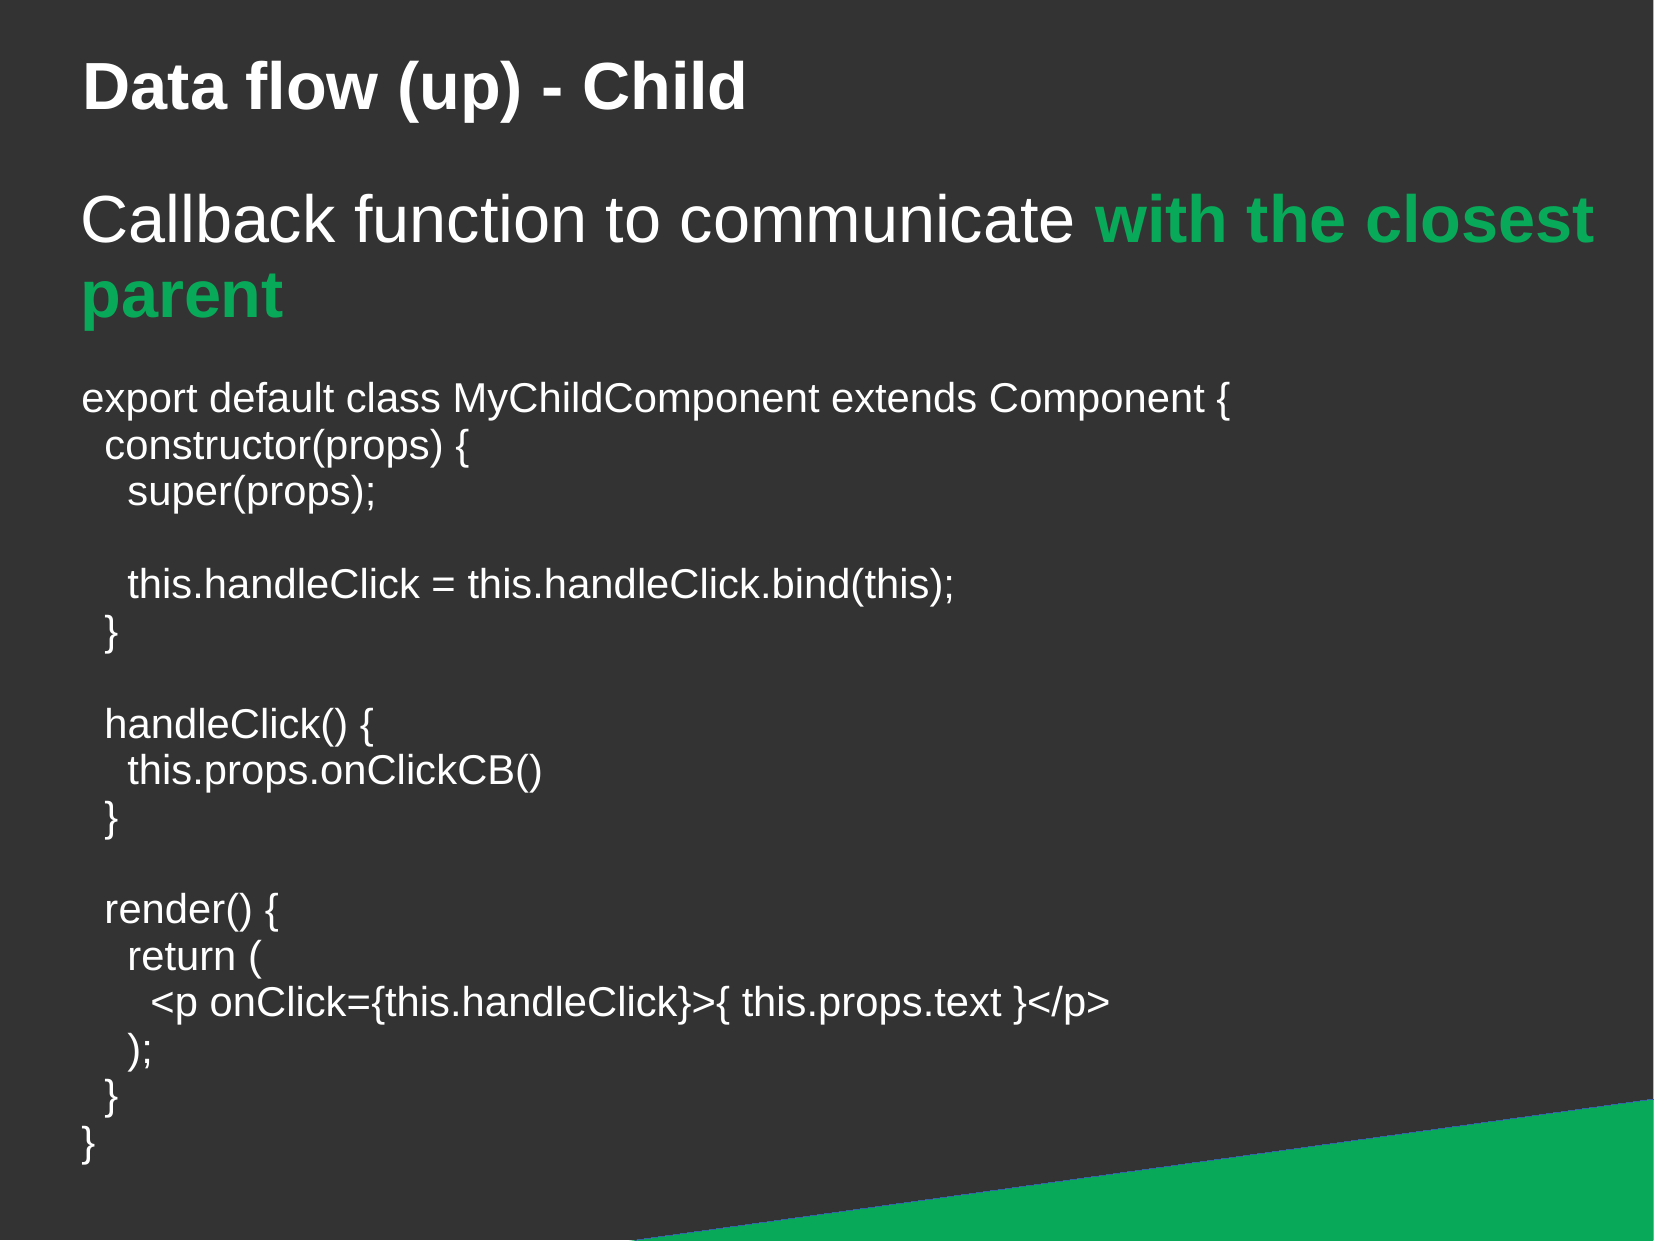

# Data flow (up) - Child
Callback function to communicate with the closest parent
export default class MyChildComponent extends Component {
 constructor(props) {
 super(props);
 this.handleClick = this.handleClick.bind(this);
 }
 handleClick() {
 this.props.onClickCB()
 }
 render() {
 return (
 <p onClick={this.handleClick}>{ this.props.text }</p>
 );
 }
}